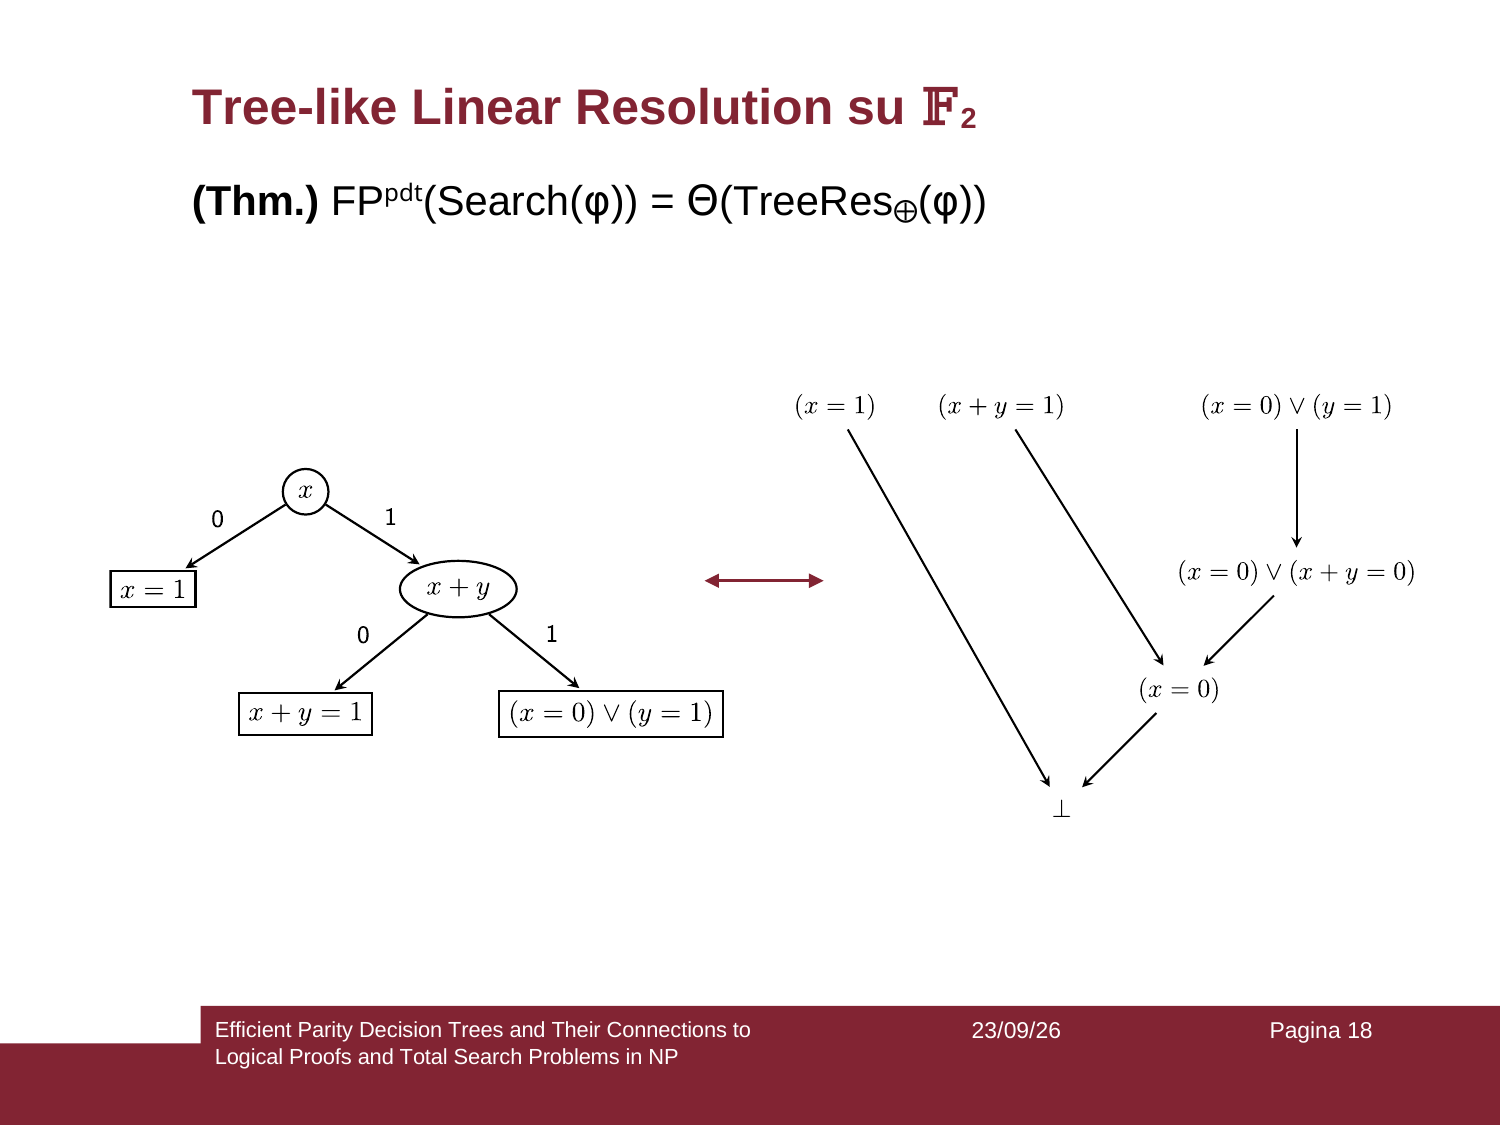

Tree-like Linear Resolution su 𝔽2
(Thm.) FPpdt(Search(φ)) = Θ(TreeRes⨁(φ))
Efficient Parity Decision Trees and Their Connections to Logical Proofs and Total Search Problems in NP
Pagina